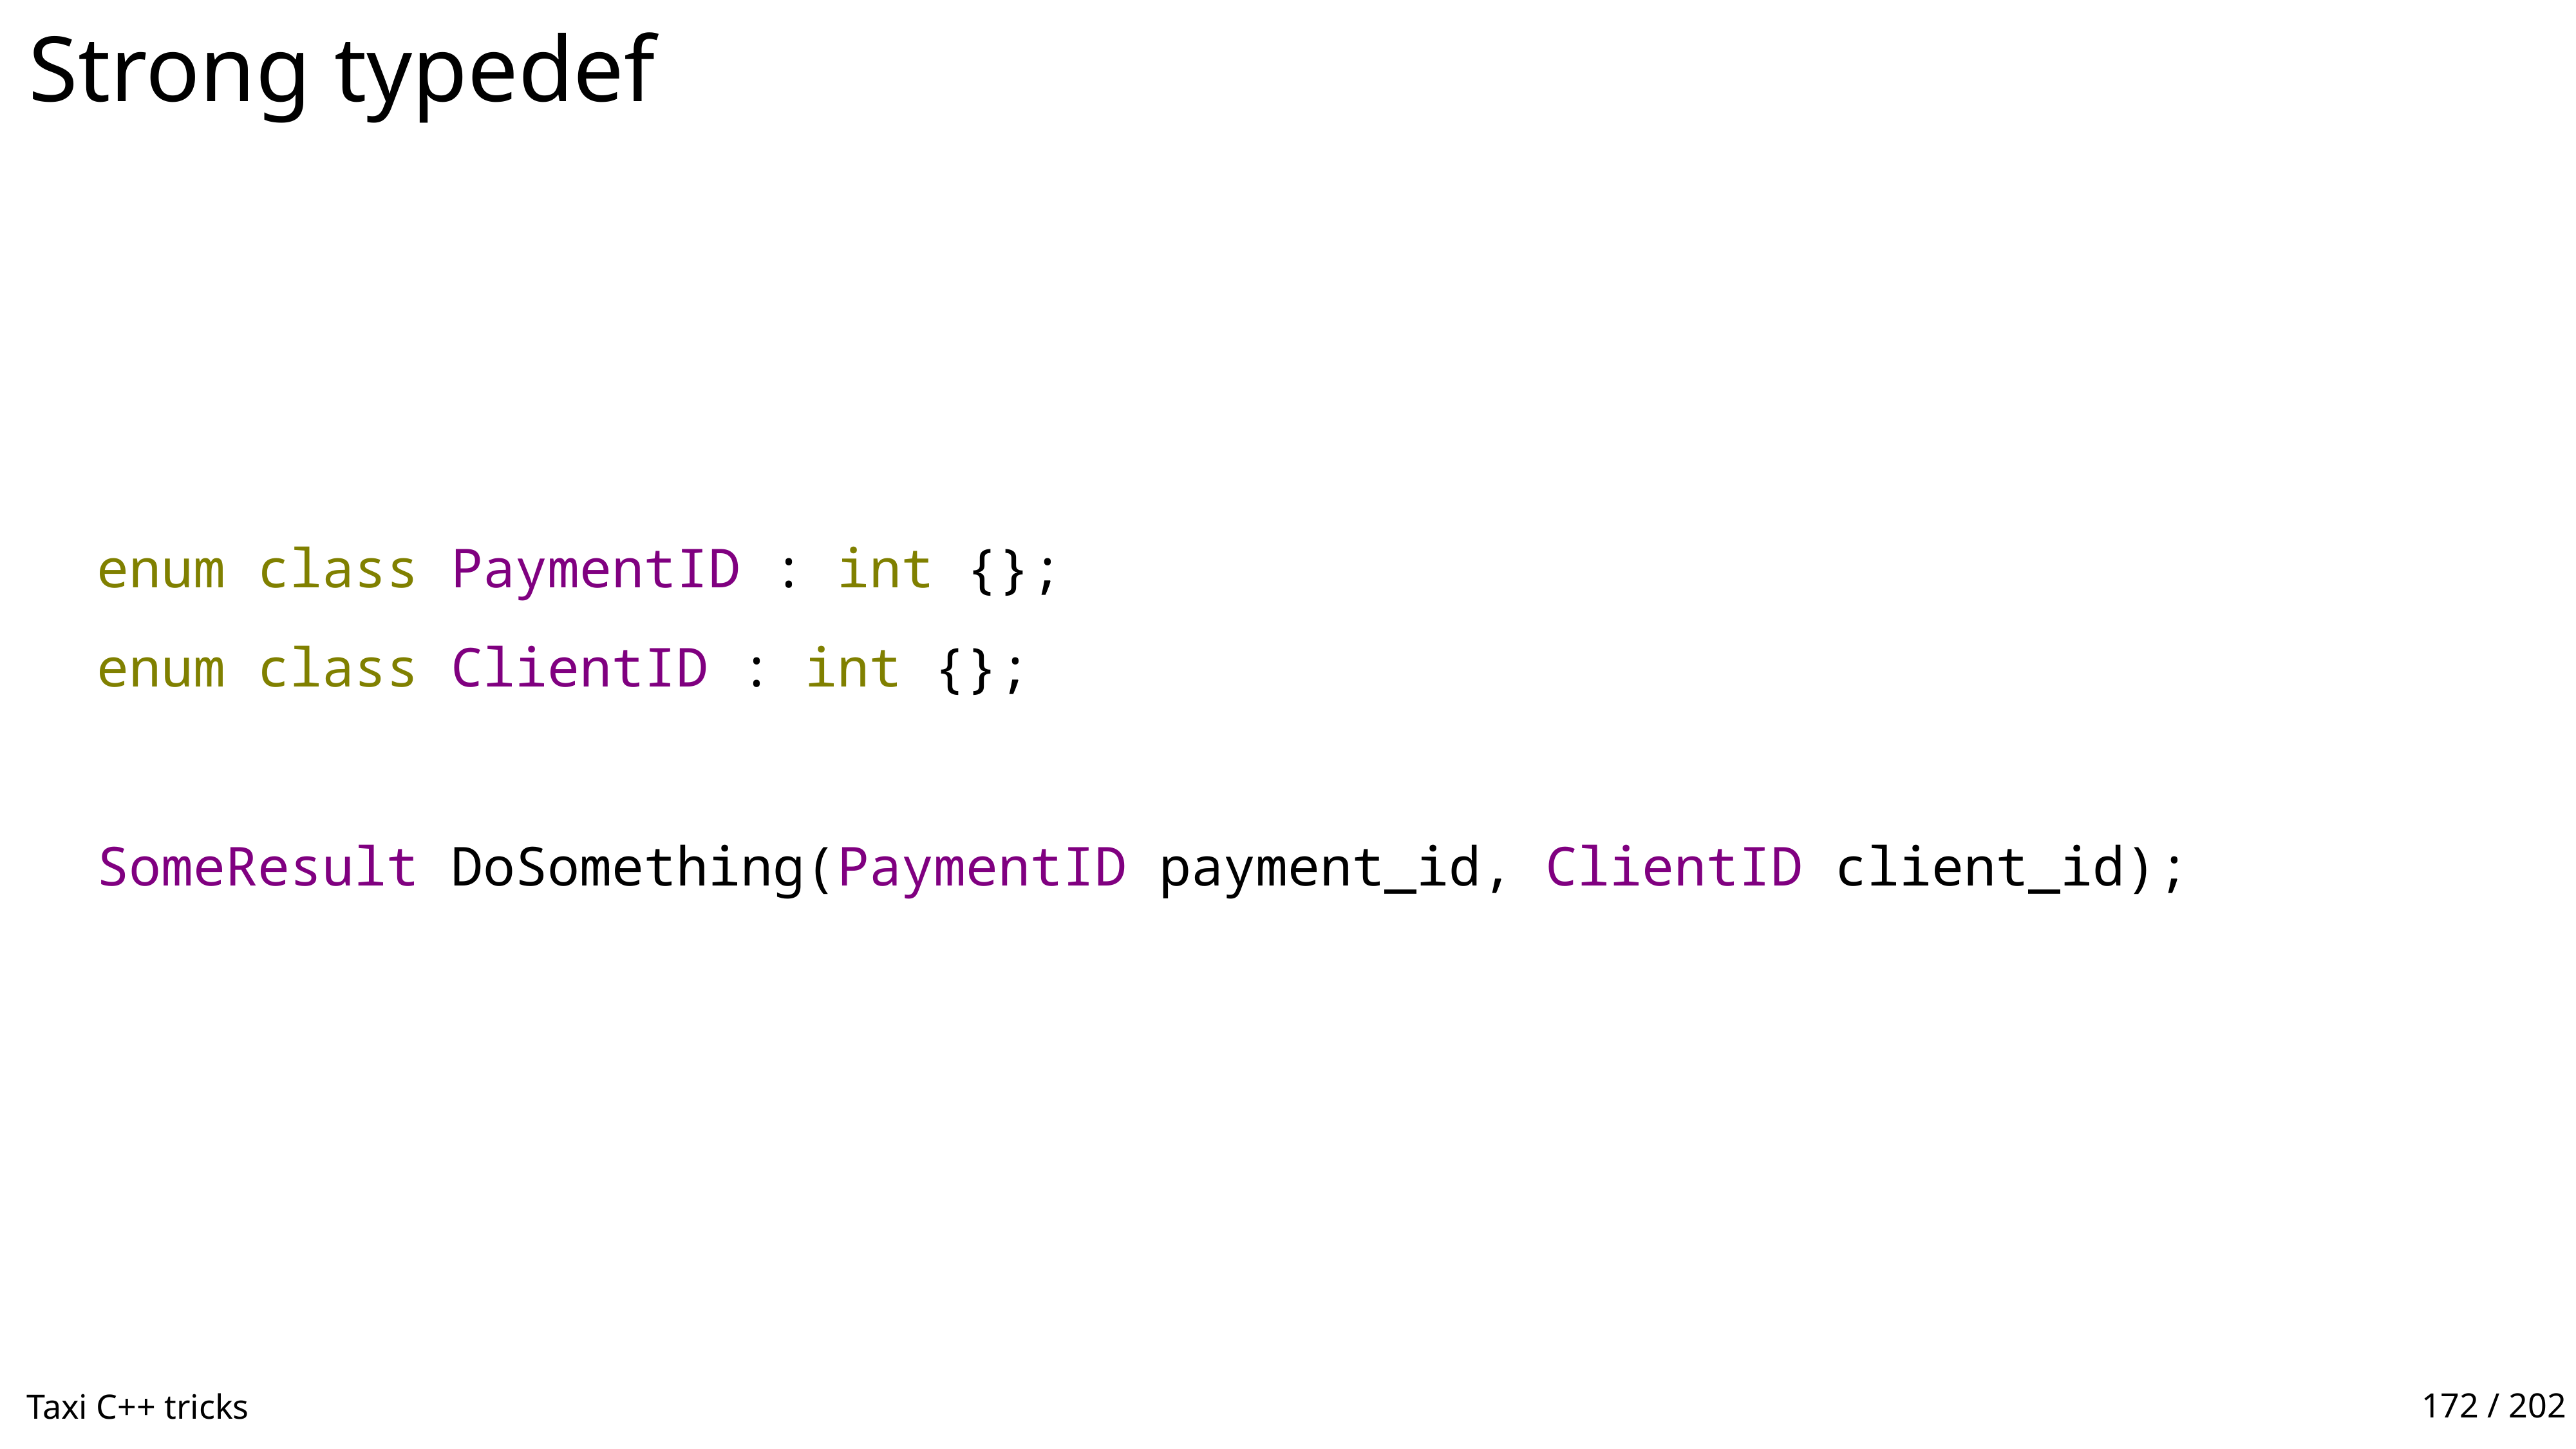

# Strong typedef
enum class PaymentID : int {};
enum class ClientID : int {};
SomeResult DoSomething(PaymentID payment_id, ClientID client_id);
Taxi C++ tricks